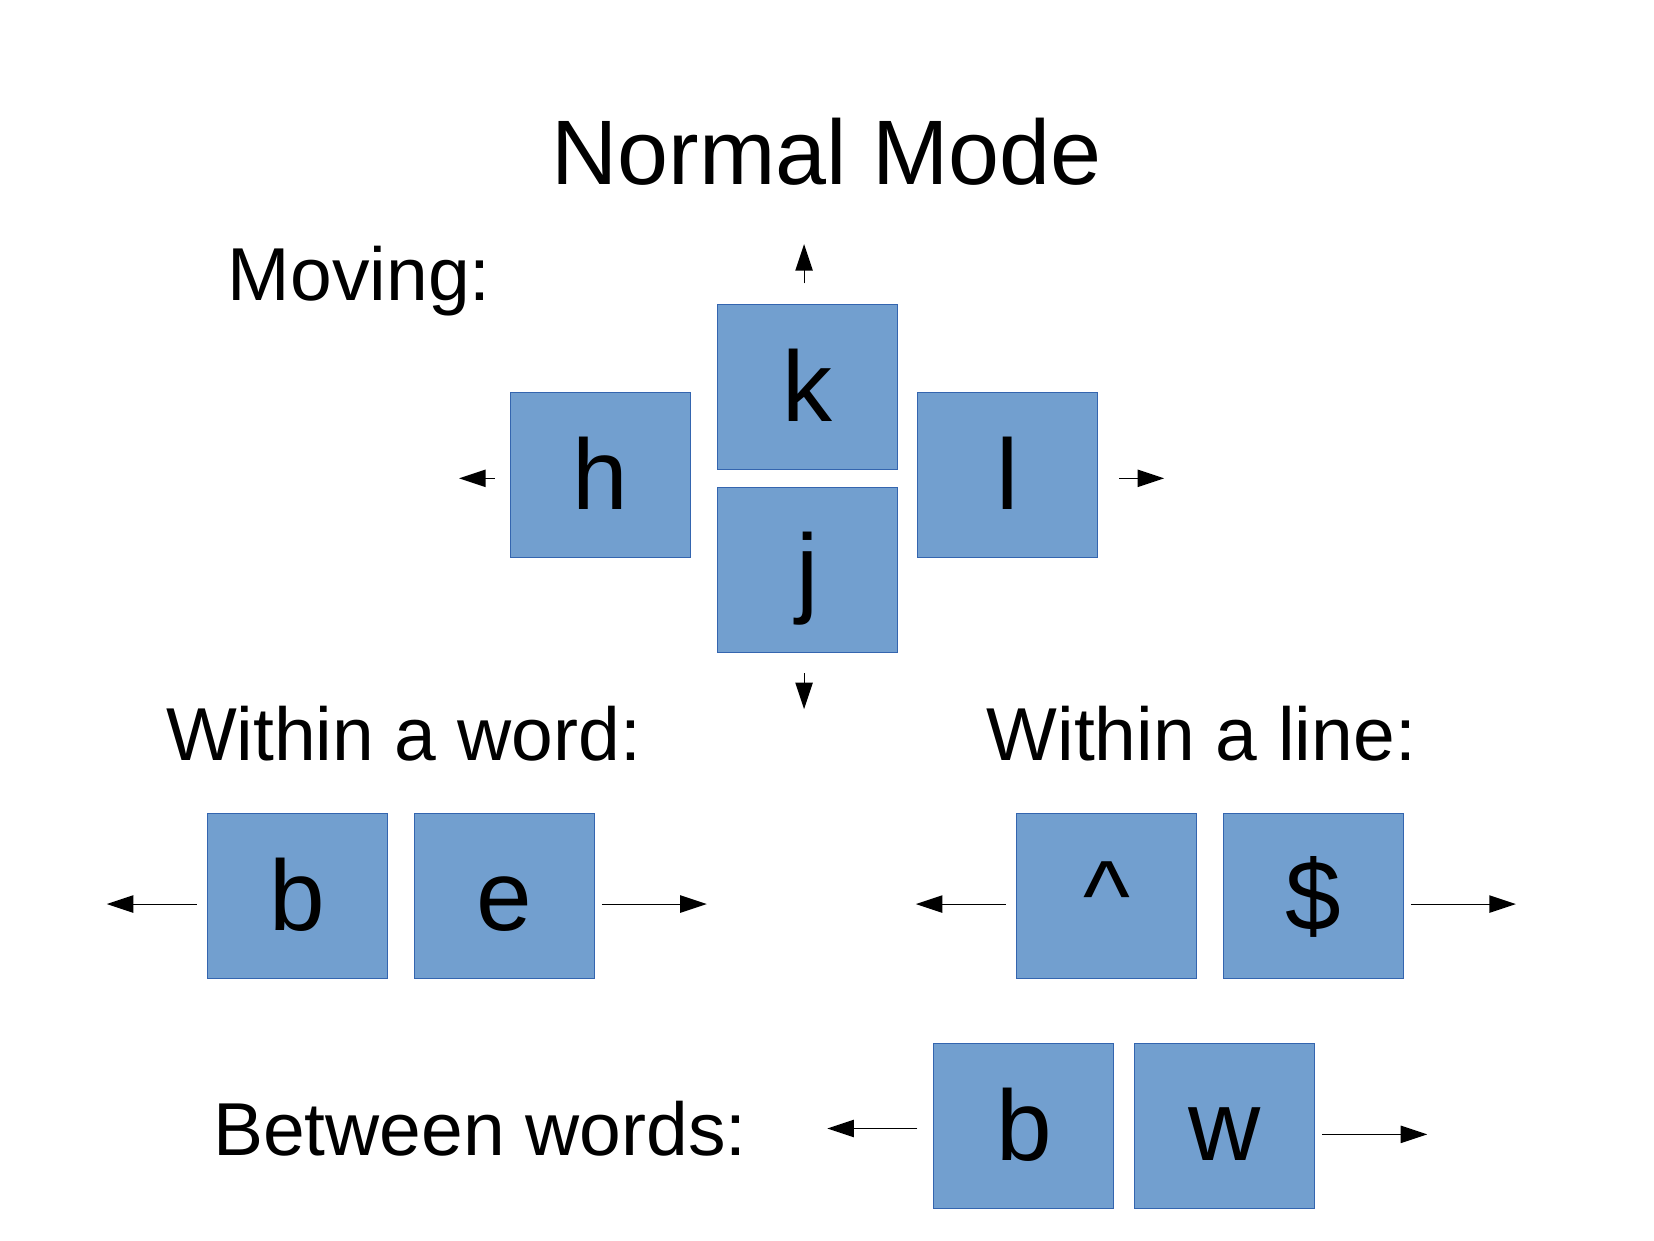

# Normal Mode
Moving:
k
h
l
j
Within a word:
Within a line:
b
e
^
$
b
w
Between words: